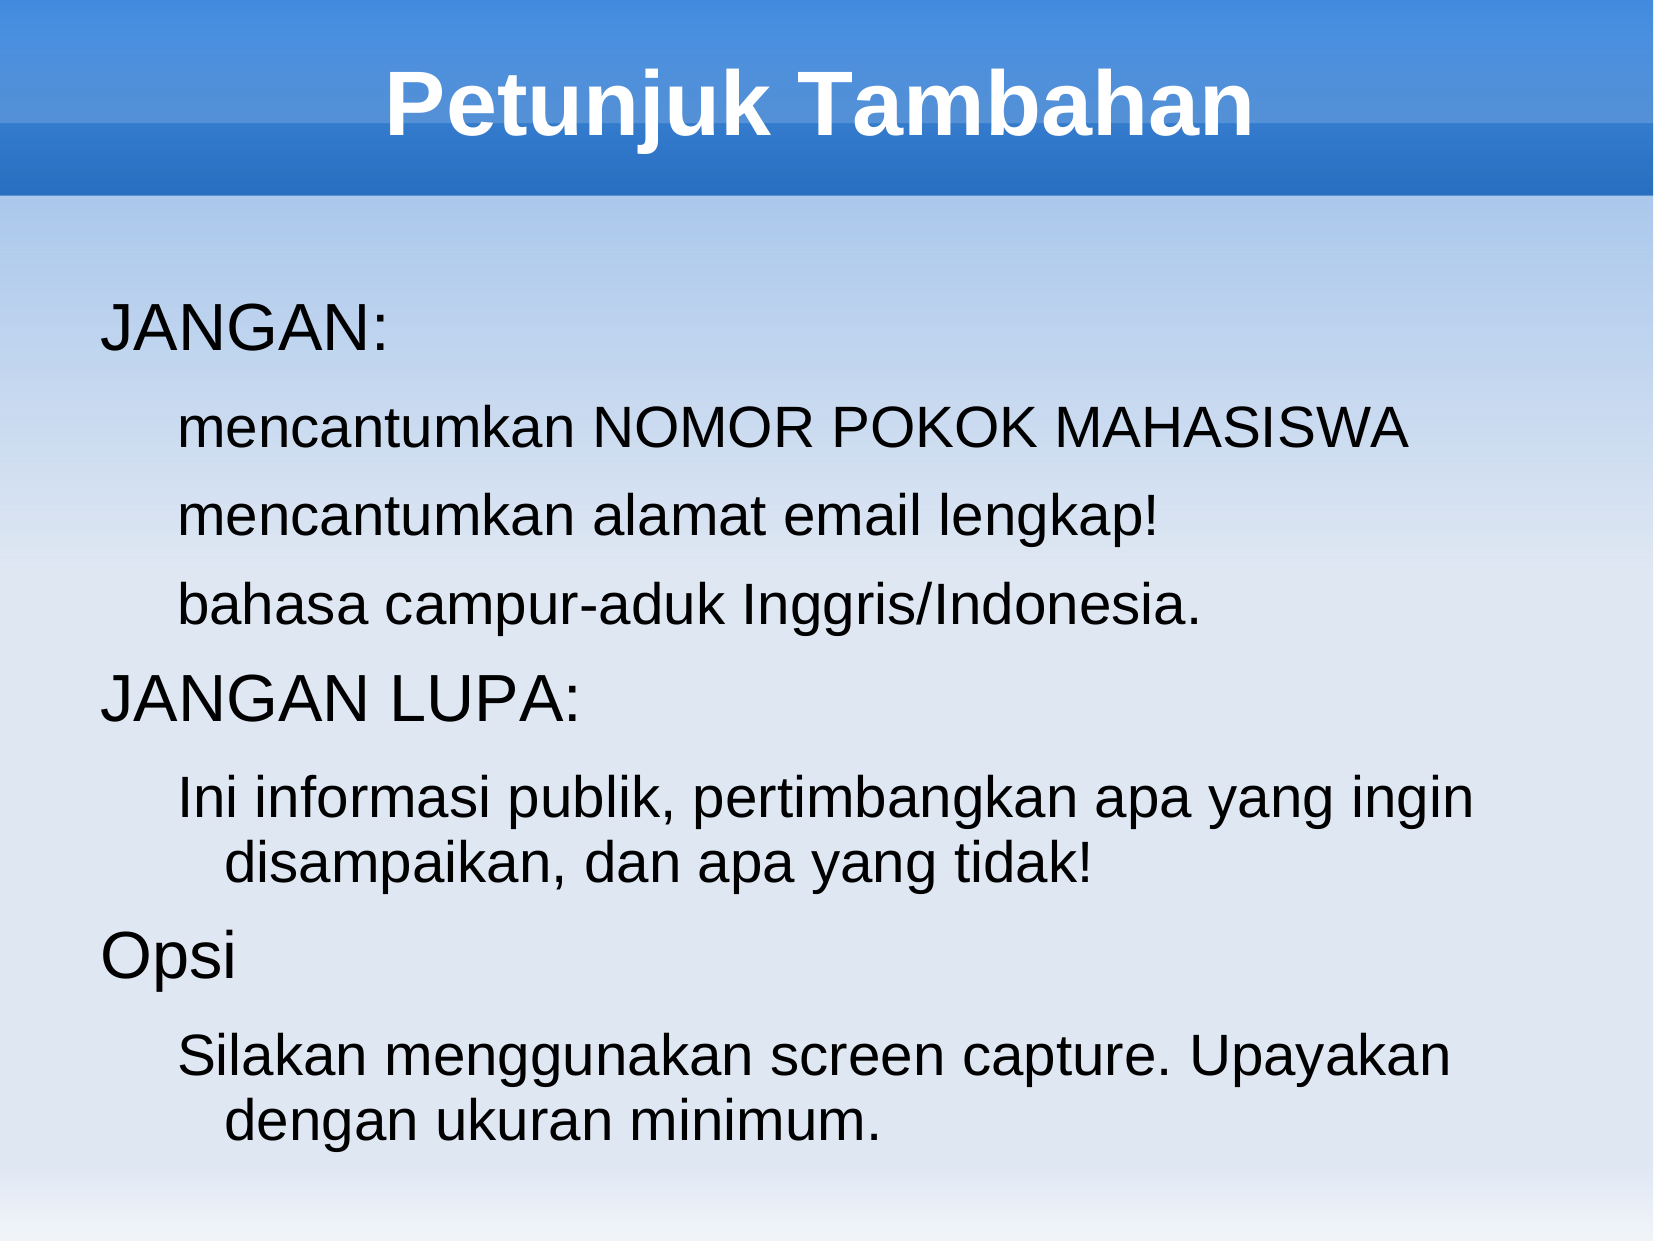

# Petunjuk Tambahan
JANGAN:
mencantumkan NOMOR POKOK MAHASISWA
mencantumkan alamat email lengkap!
bahasa campur-aduk Inggris/Indonesia.
JANGAN LUPA:
Ini informasi publik, pertimbangkan apa yang ingin disampaikan, dan apa yang tidak!
Opsi
Silakan menggunakan screen capture. Upayakan dengan ukuran minimum.